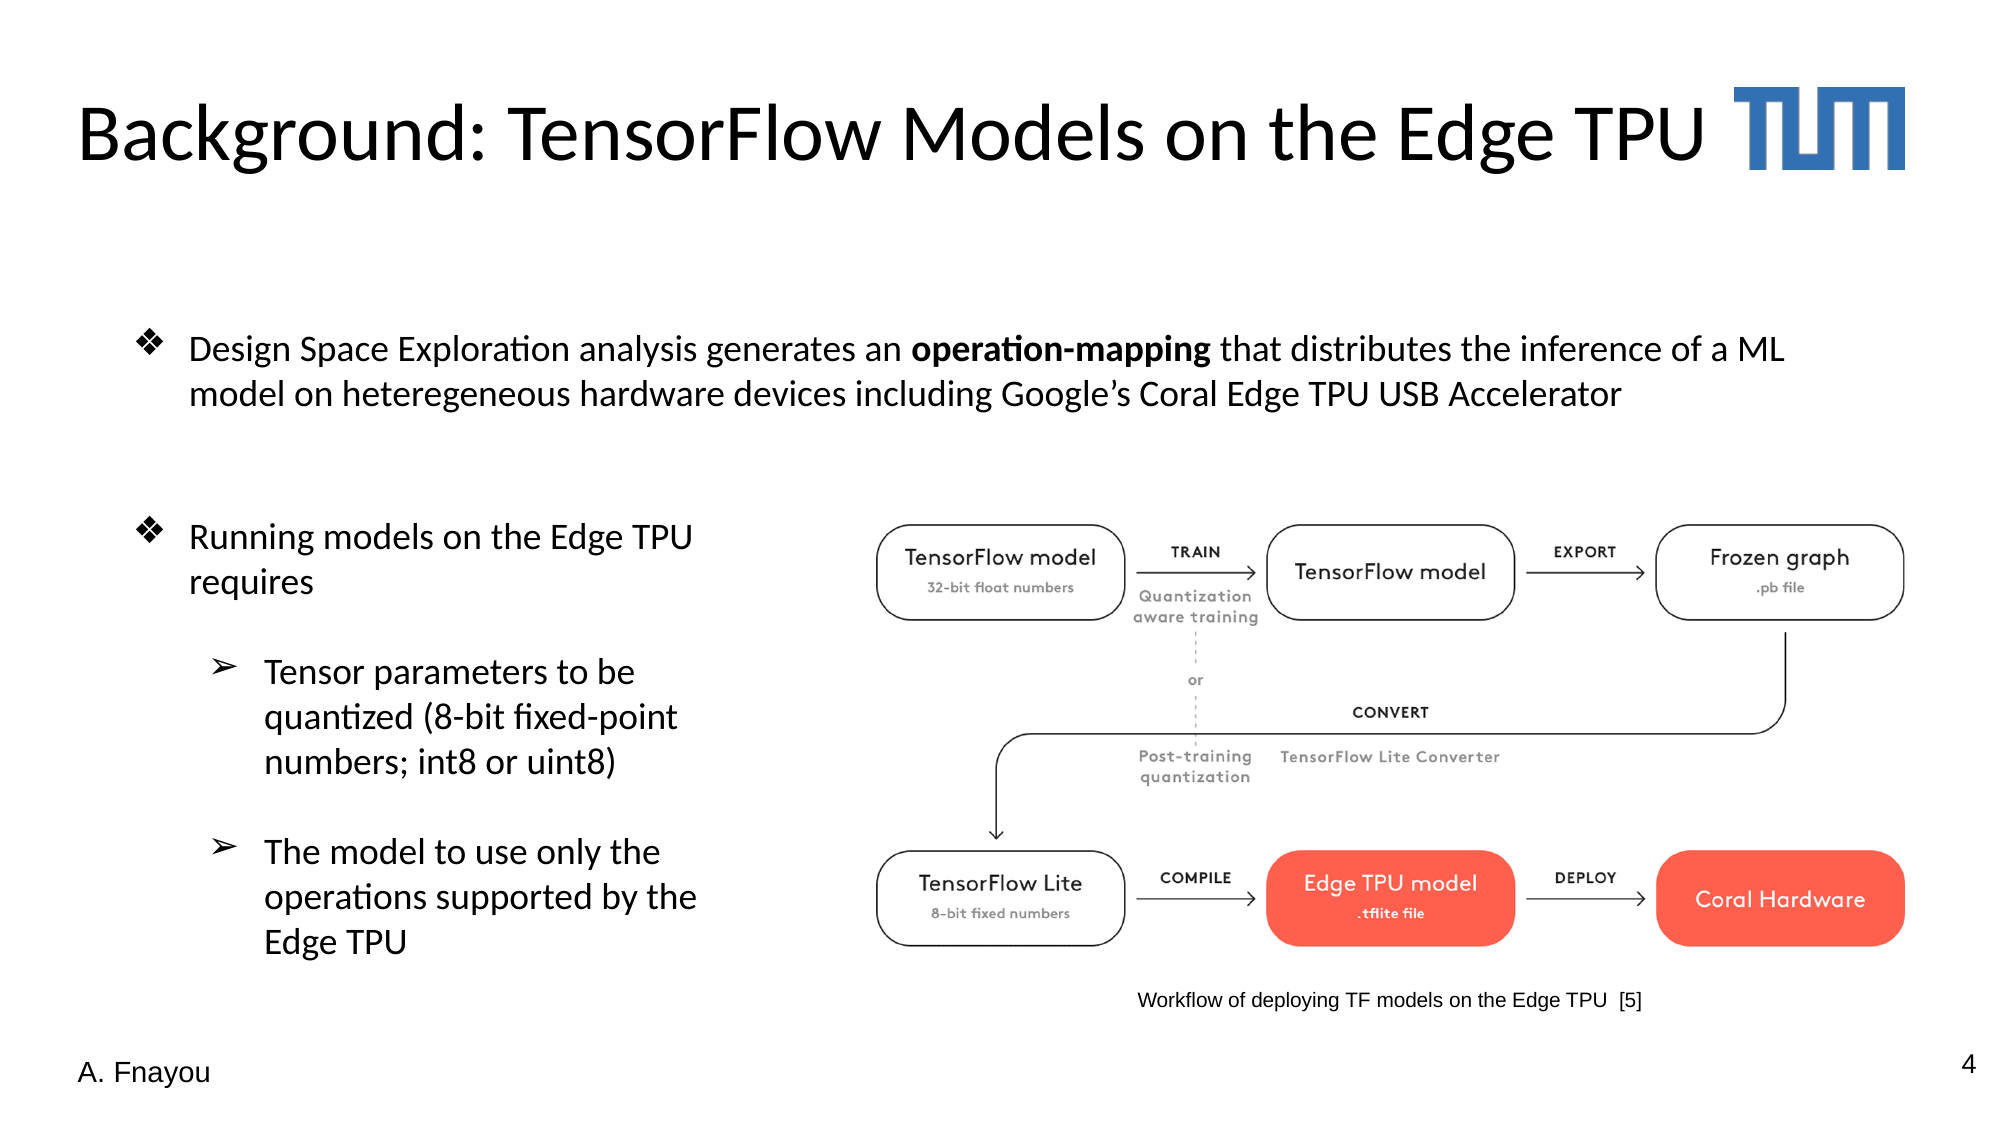

Background: TensorFlow Models on the Edge TPU
Design Space Exploration analysis generates an operation-mapping that distributes the inference of a ML model on heteregeneous hardware devices including Google’s Coral Edge TPU USB Accelerator
Running models on the Edge TPU requires
Tensor parameters to be quantized (8-bit fixed-point numbers; int8 or uint8)
The model to use only the operations supported by the Edge TPU
Workflow of deploying TF models on the Edge TPU [5]
A. Fnayou